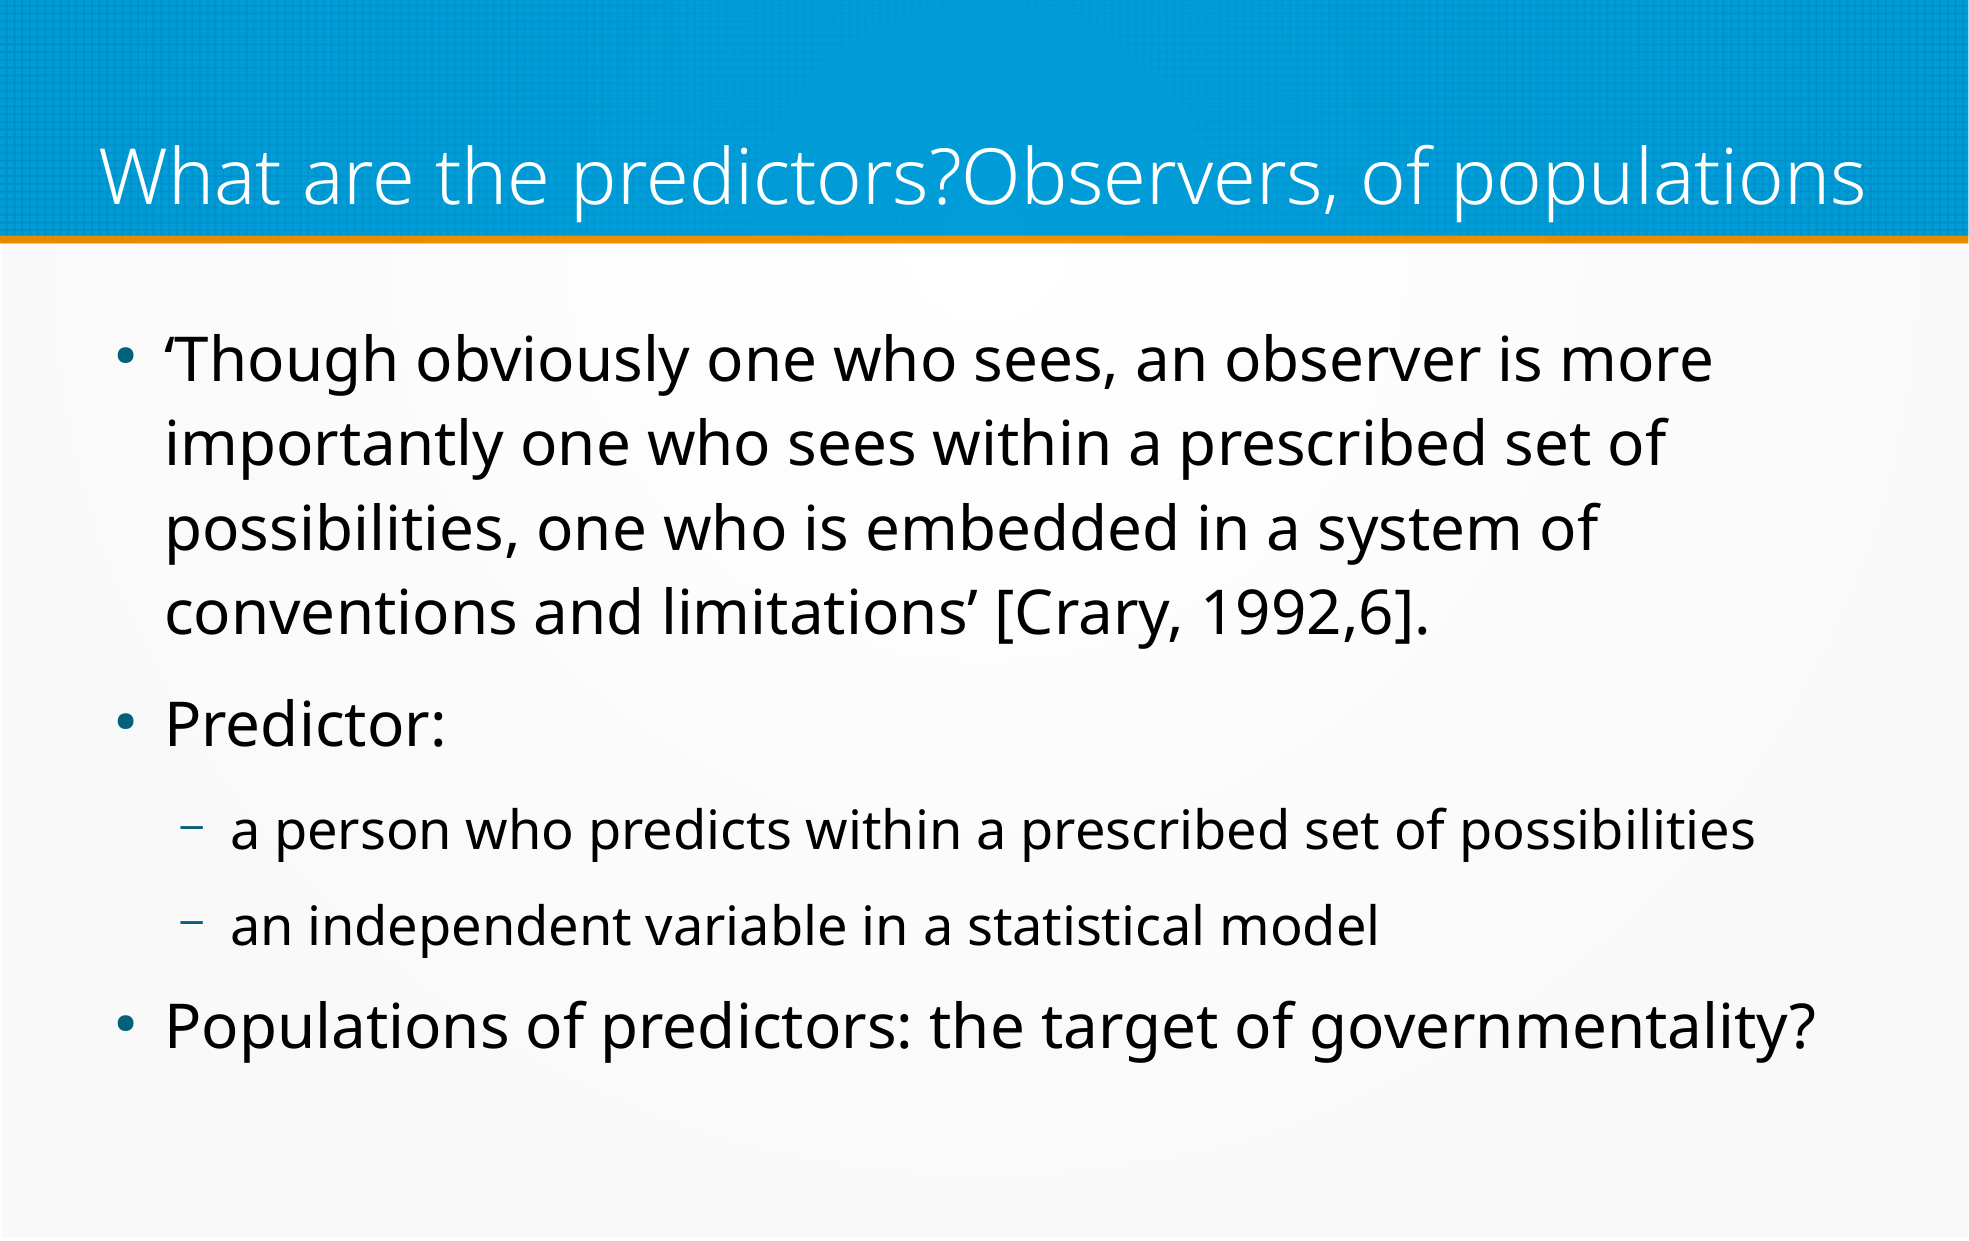

# What are the predictors?Observers, of populations
‘Though obviously one who sees, an observer is more importantly one who sees within a prescribed set of possibilities, one who is embedded in a system of conventions and limitations’ [Crary, 1992,6].
Predictor:
a person who predicts within a prescribed set of possibilities
an independent variable in a statistical model
Populations of predictors: the target of governmentality?